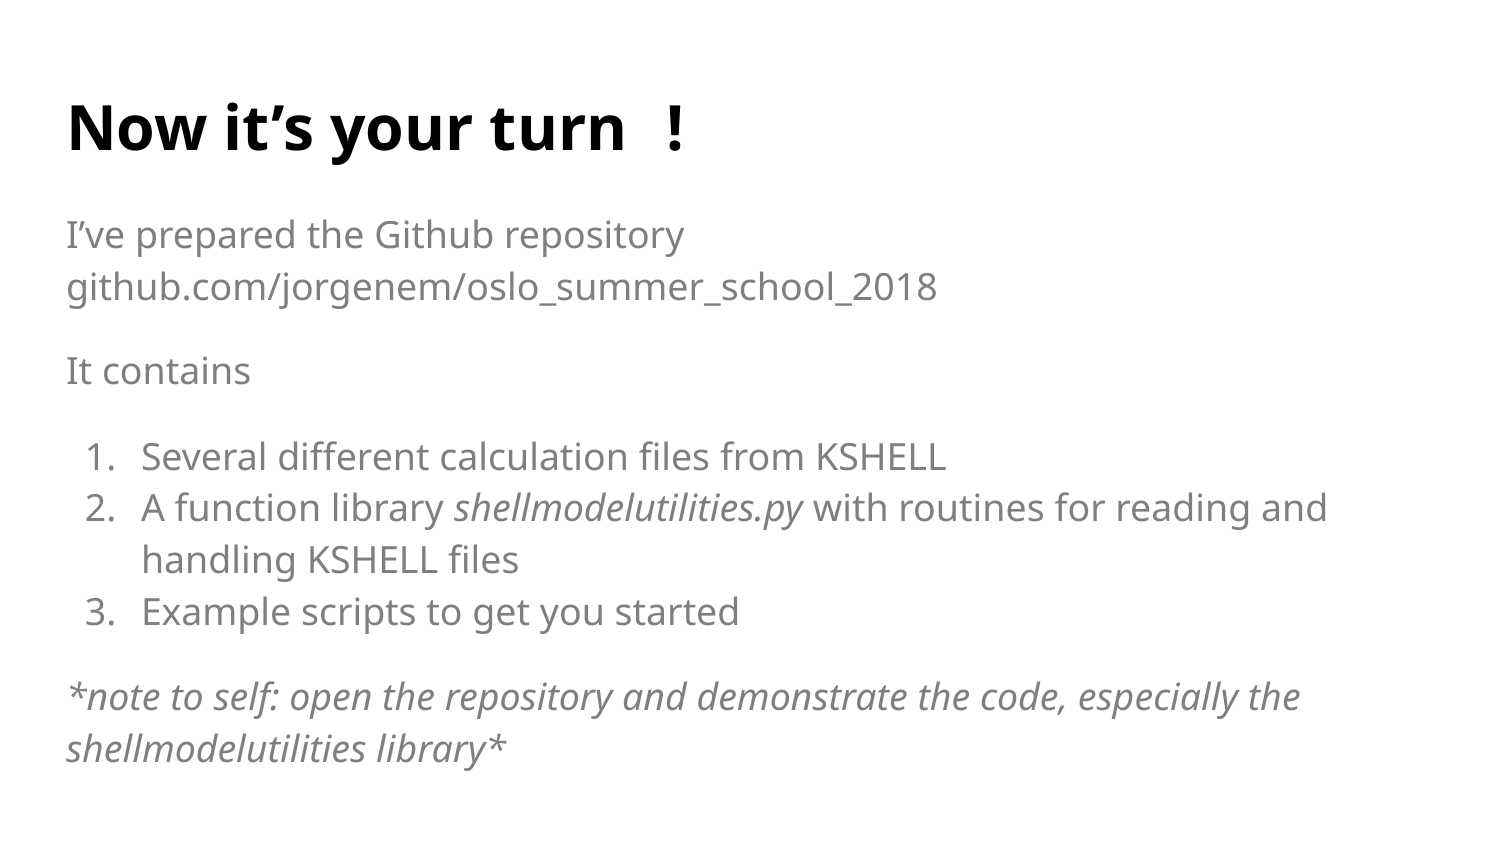

# Now it’s your turn	!
I’ve prepared the Github repository github.com/jorgenem/oslo_summer_school_2018
It contains
Several different calculation files from KSHELL
A function library shellmodelutilities.py with routines for reading and handling KSHELL files
Example scripts to get you started
*note to self: open the repository and demonstrate the code, especially the shellmodelutilities library*